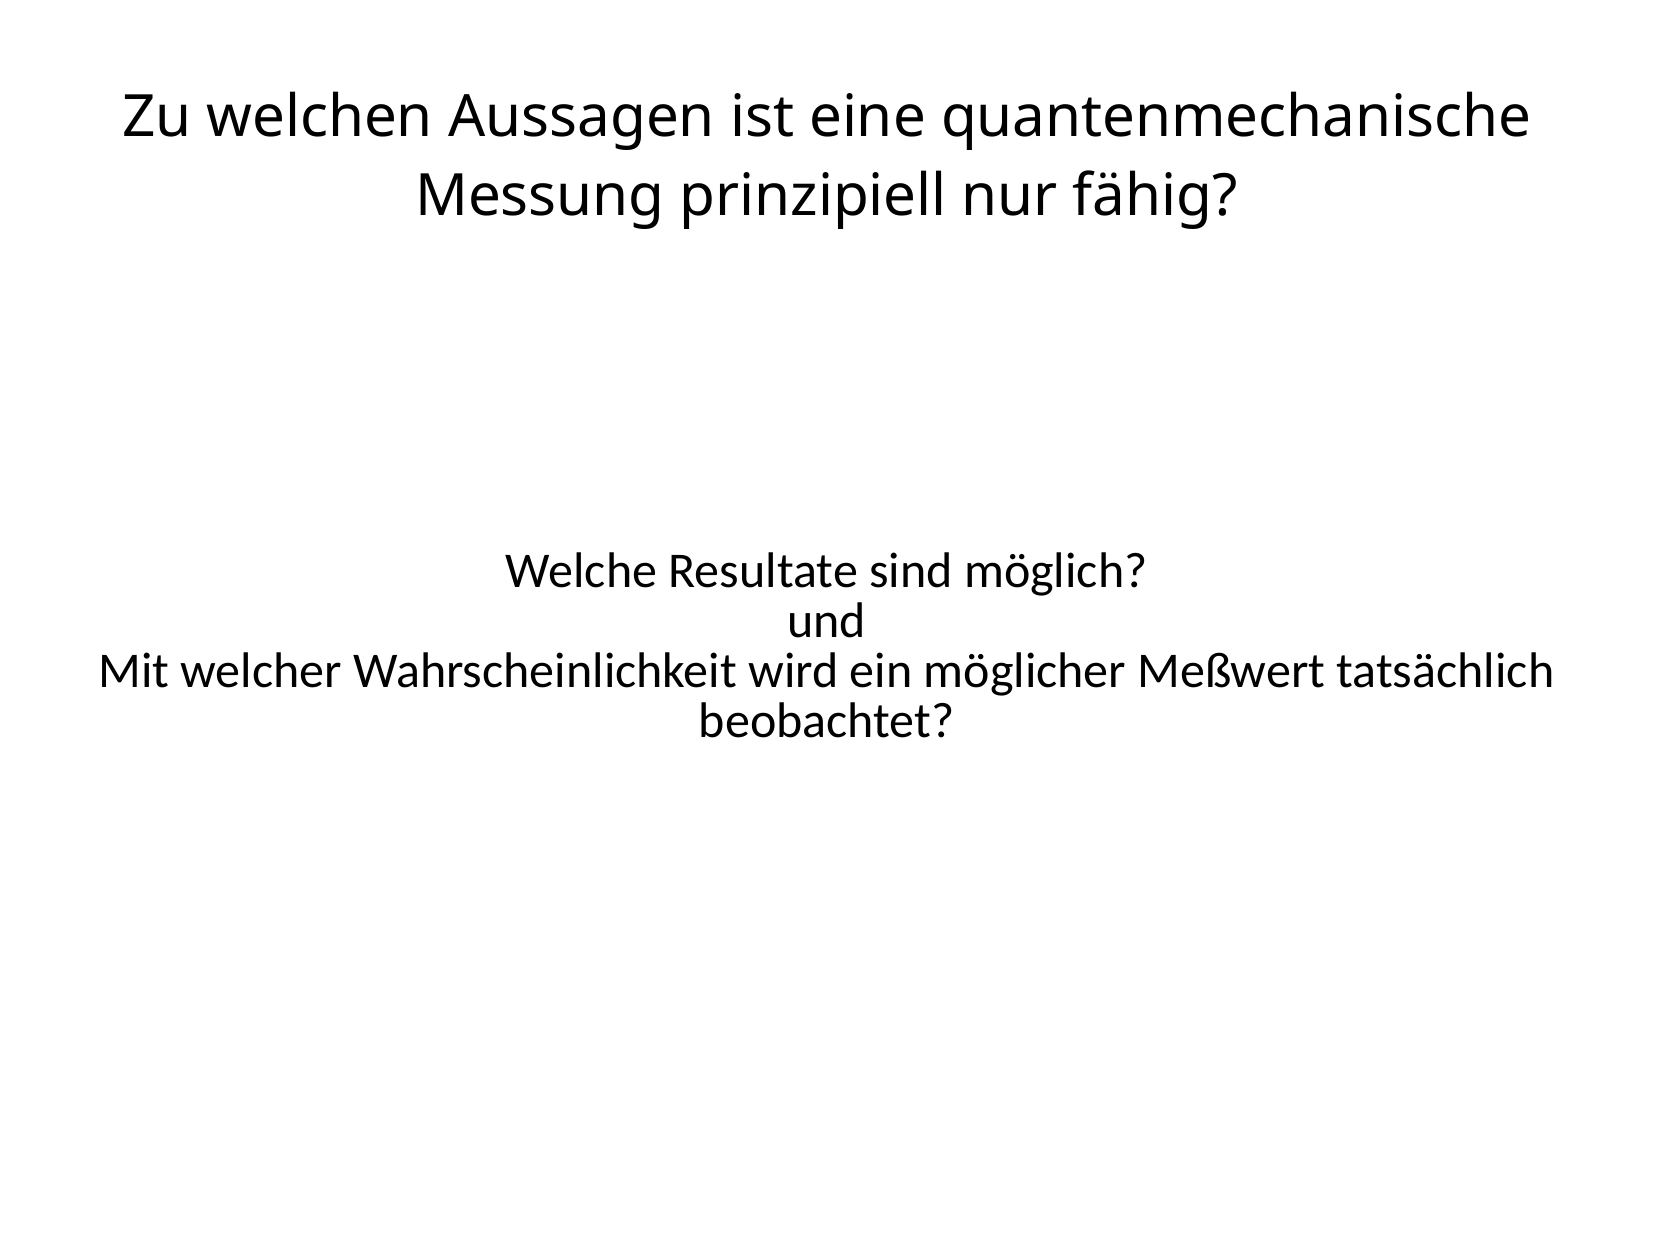

# Zu welchen Aussagen ist eine quantenmechanische Messung prinzipiell nur fähig?
Welche Resultate sind möglich?
und
Mit welcher Wahrscheinlichkeit wird ein möglicher Meßwert tatsächlich beobachtet?